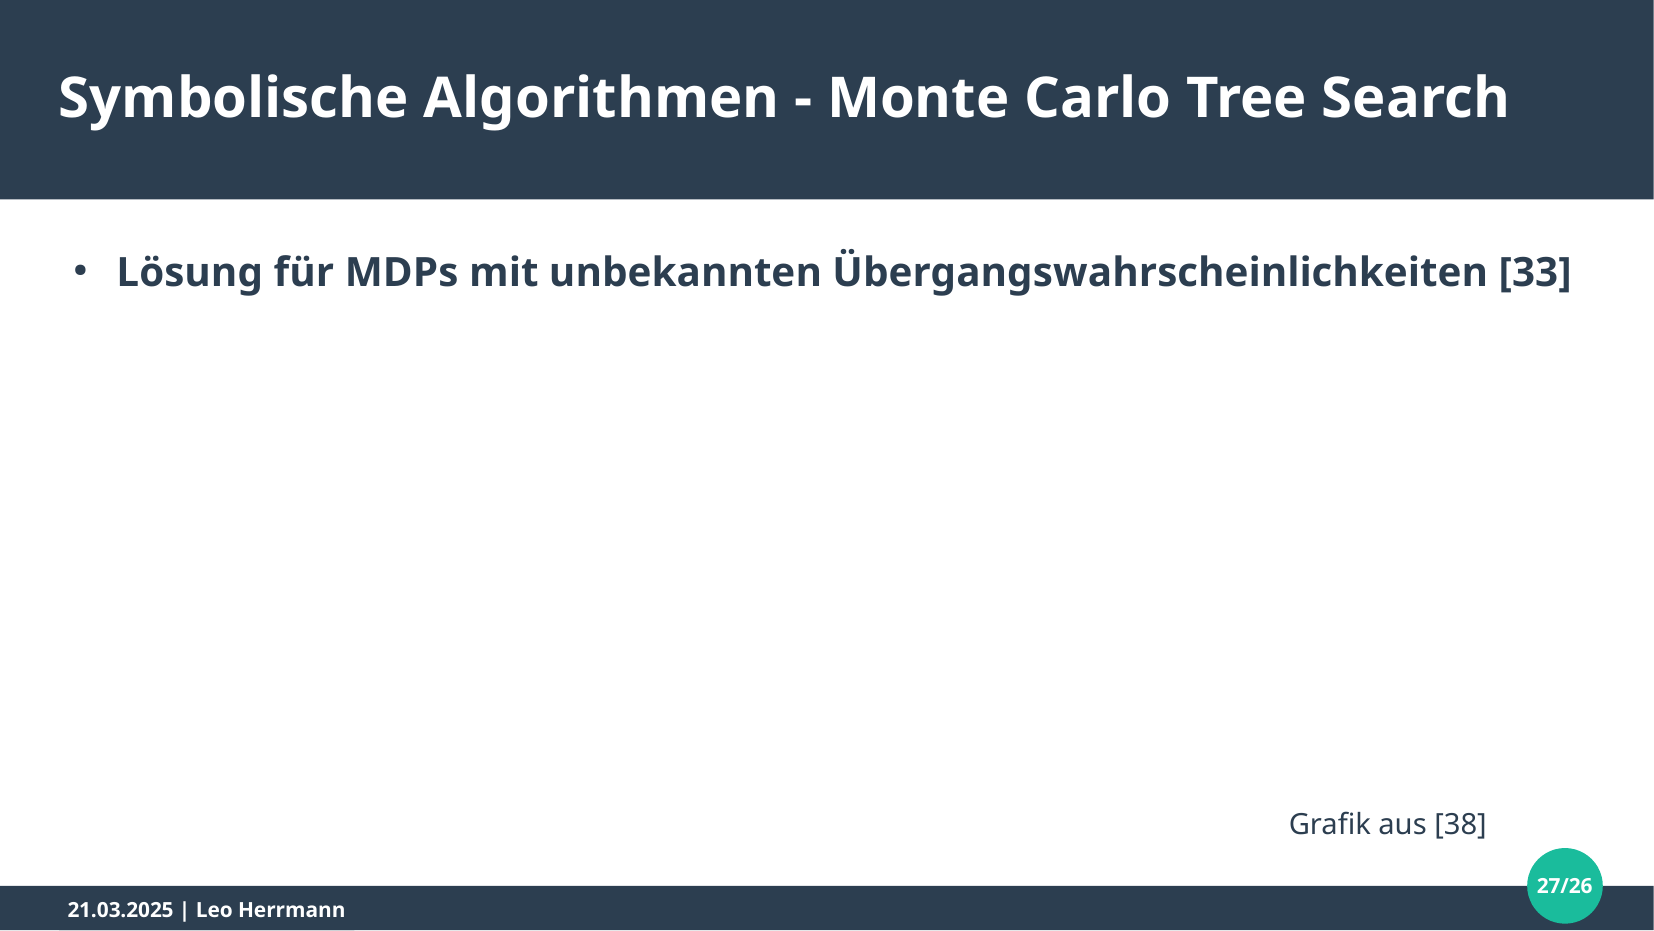

# Symbolische Algorithmen - Monte Carlo Tree Search
Lösung für MDPs mit unbekannten Übergangswahrscheinlichkeiten [33]
Grafik aus [38]